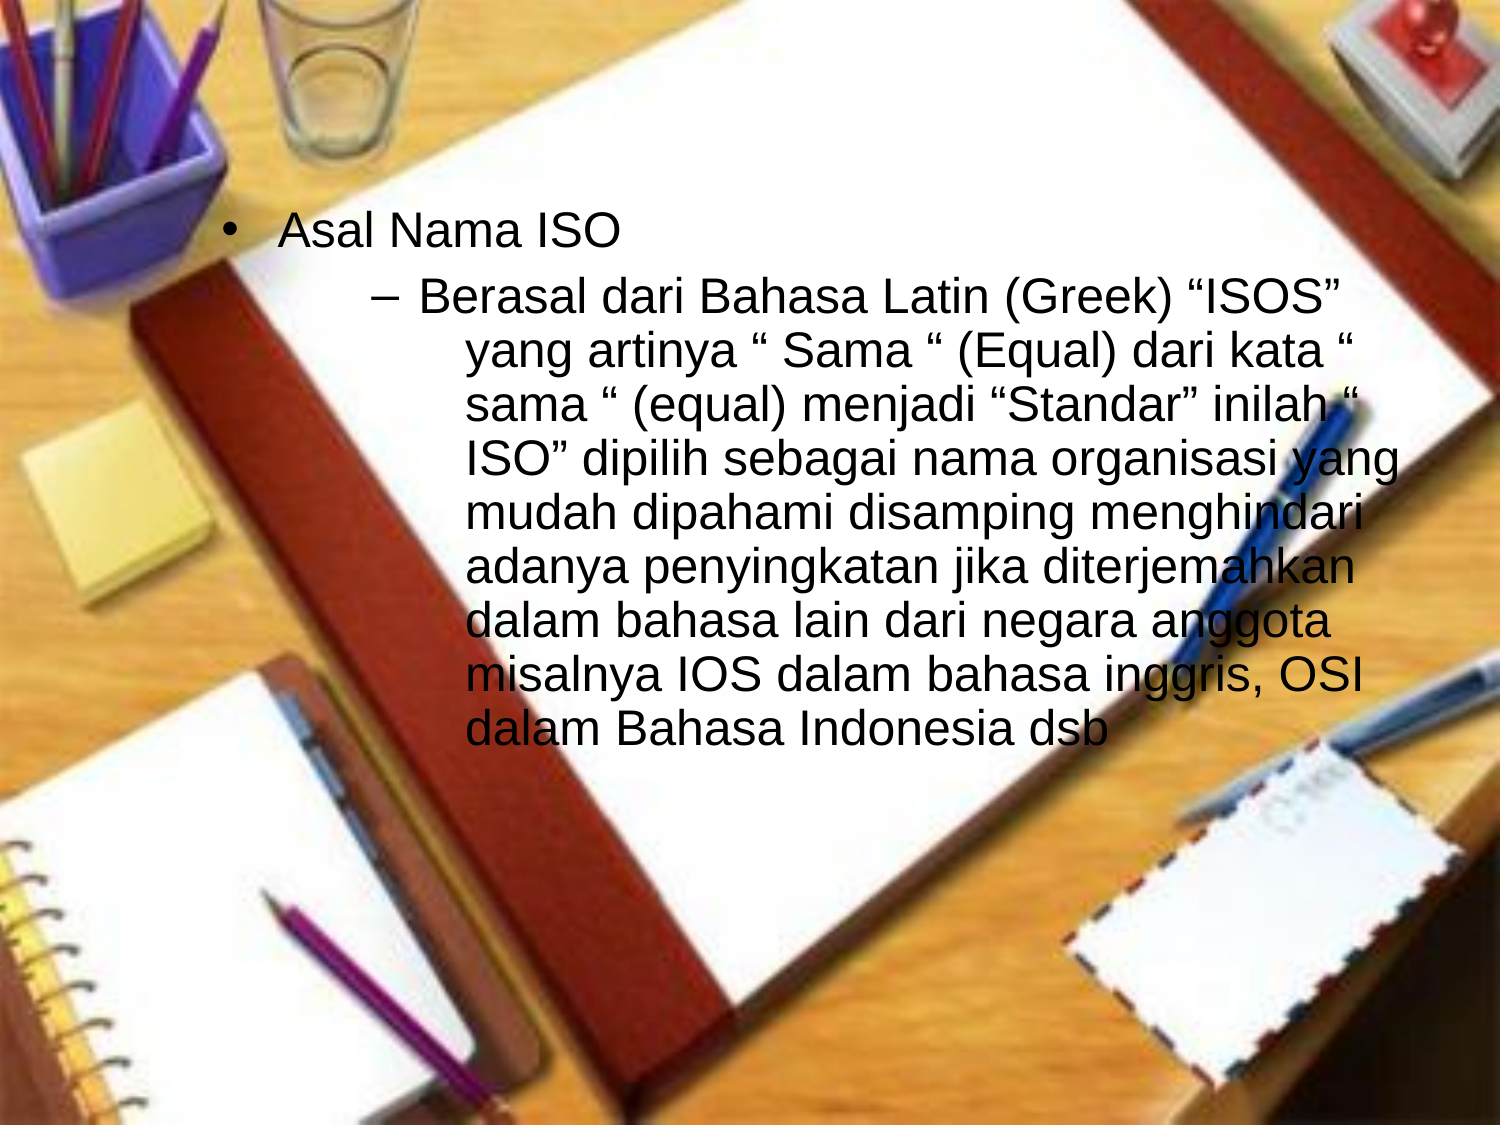

# Asal Nama ISO
Berasal dari Bahasa Latin (Greek) “ISOS” yang artinya “ Sama “ (Equal) dari kata “ sama “ (equal) menjadi “Standar” inilah “ ISO” dipilih sebagai nama organisasi yang mudah dipahami disamping menghindari adanya penyingkatan jika diterjemahkan dalam bahasa lain dari negara anggota misalnya IOS dalam bahasa inggris, OSI dalam Bahasa Indonesia dsb